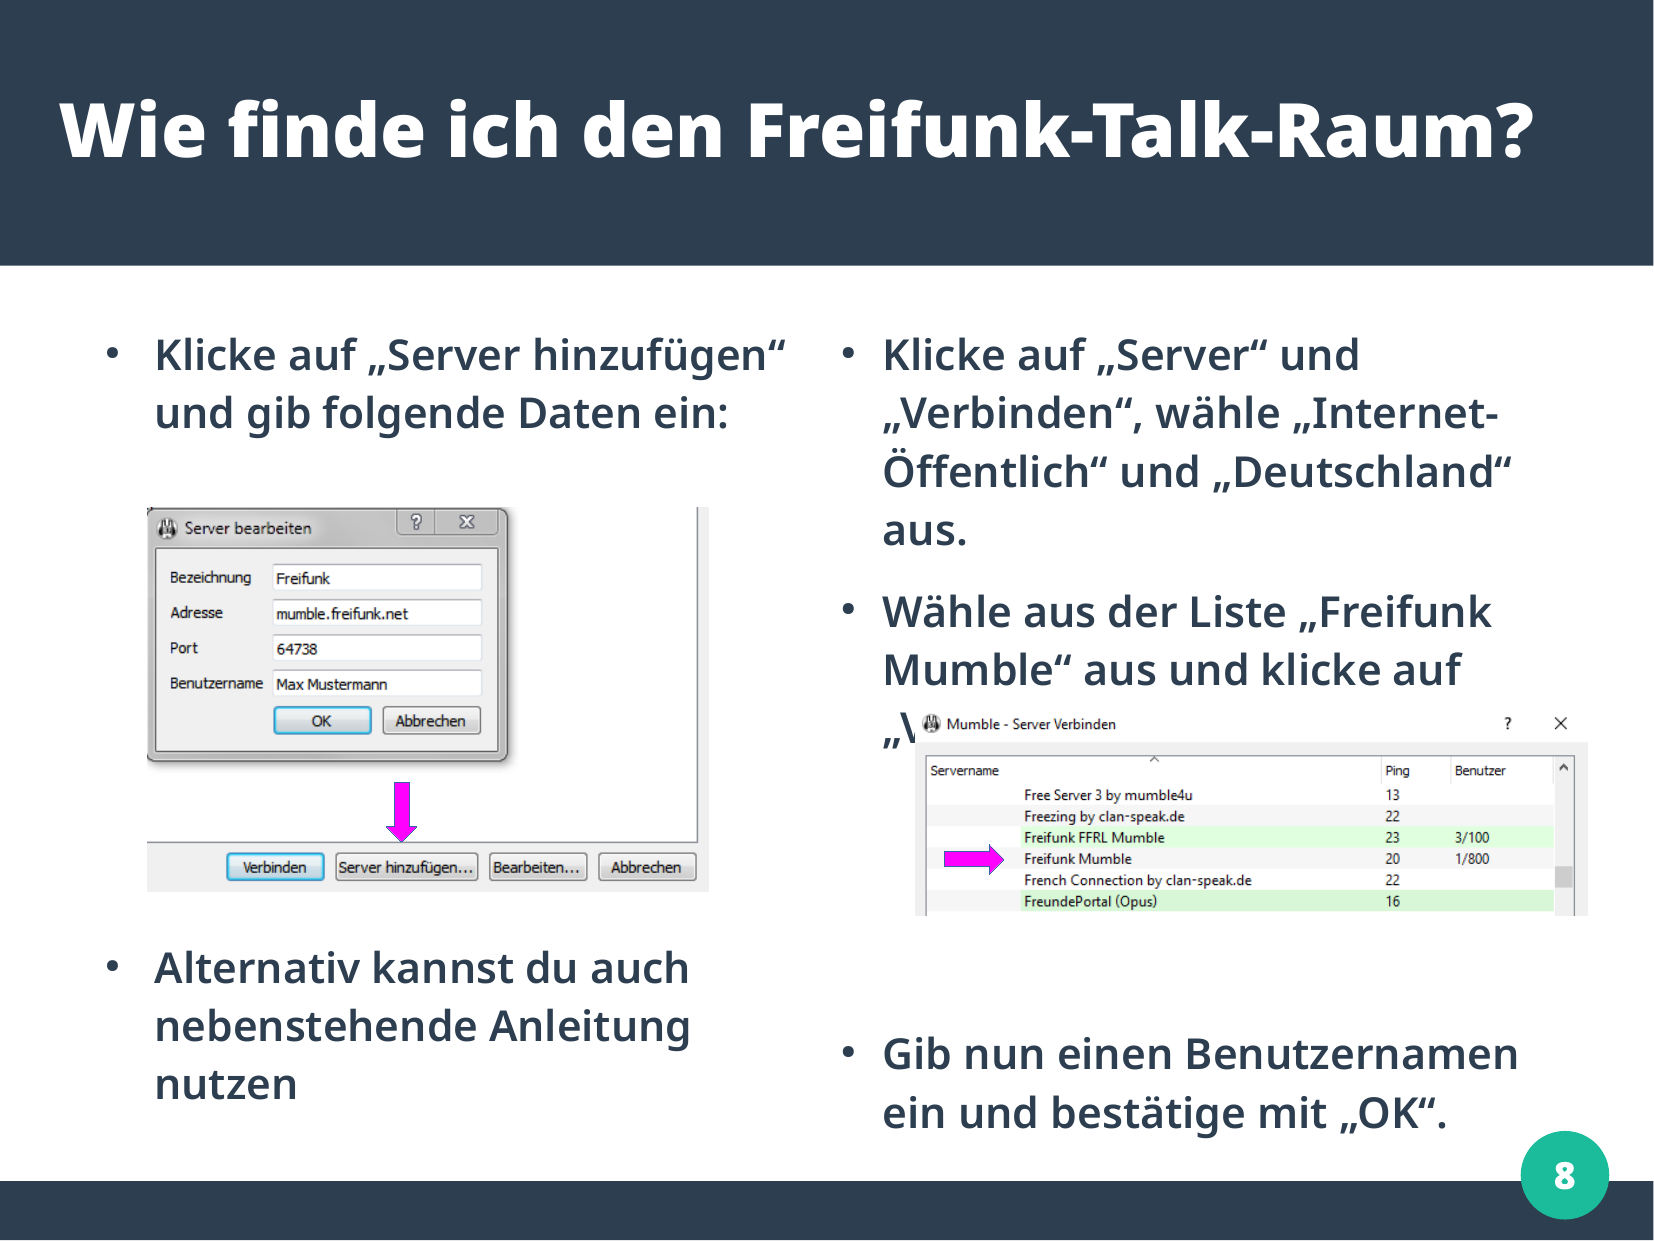

# Wie finde ich den Freifunk-Talk-Raum?
Klicke auf „Server hinzufügen“ und gib folgende Daten ein:
Alternativ kannst du auch nebenstehende Anleitung nutzen
Klicke auf „Server“ und „Verbinden“, wähle „Internet-Öffentlich“ und „Deutschland“ aus.
Wähle aus der Liste „Freifunk Mumble“ aus und klicke auf „Verbinden“.
Gib nun einen Benutzernamen ein und bestätige mit „OK“.
8